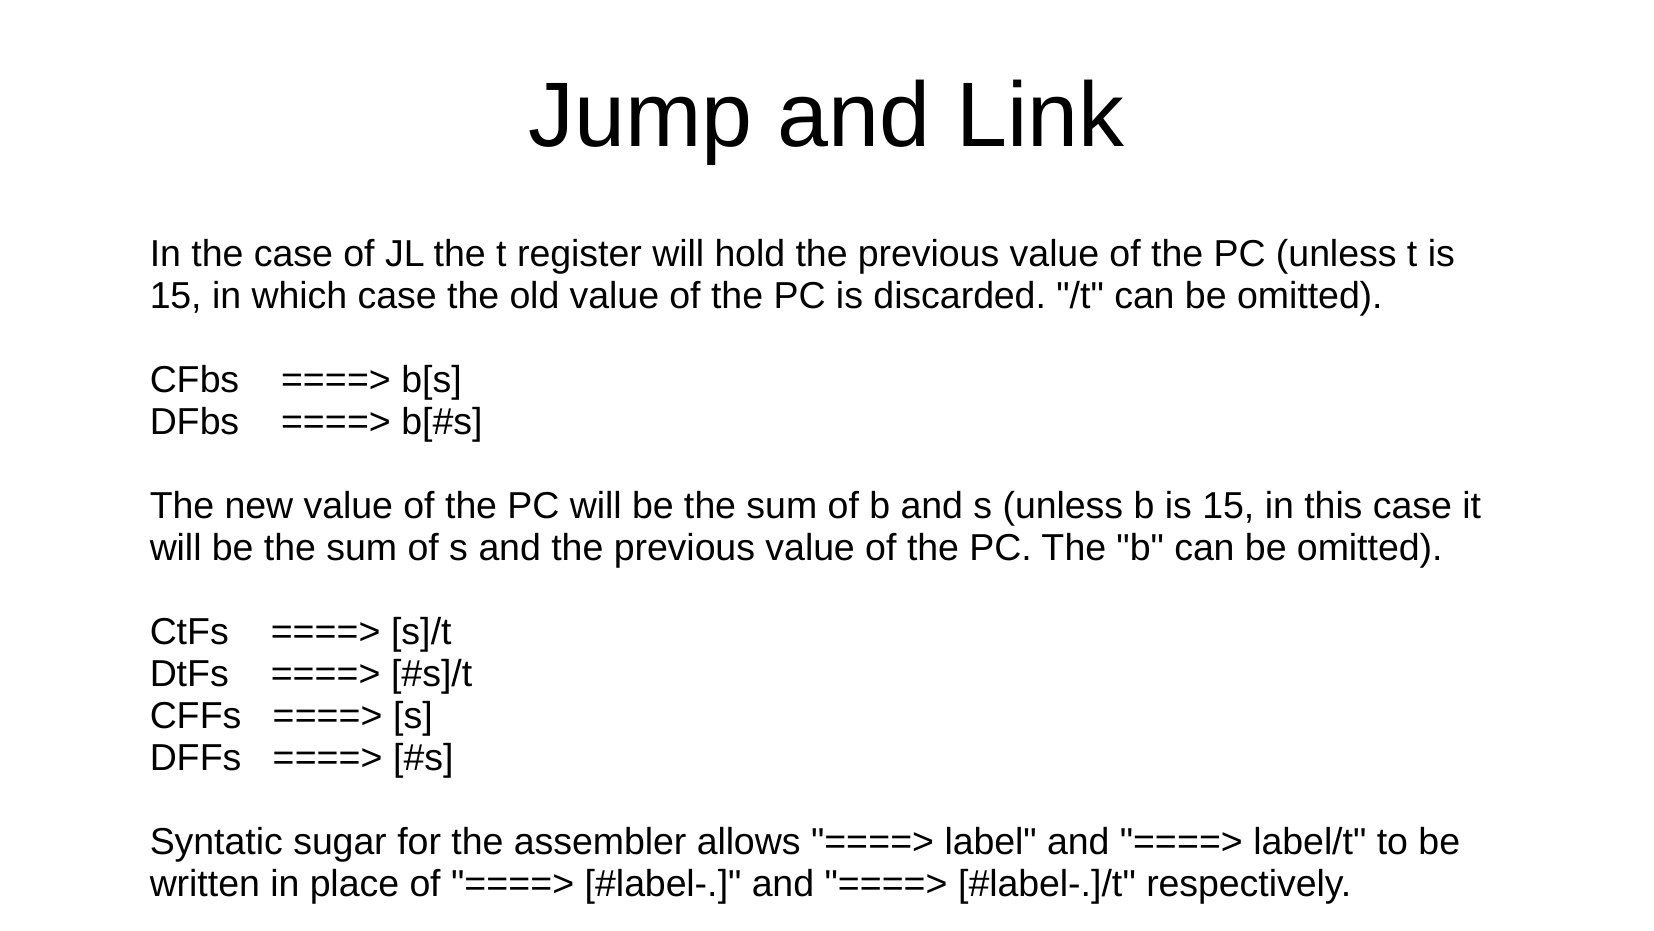

# Jump and Link
In the case of JL the t register will hold the previous value of the PC (unless t is 15, in which case the old value of the PC is discarded. "/t" can be omitted).
CFbs ====> b[s]
DFbs ====> b[#s]
The new value of the PC will be the sum of b and s (unless b is 15, in this case it will be the sum of s and the previous value of the PC. The "b" can be omitted).
CtFs ====> [s]/t
DtFs ====> [#s]/t
CFFs ====> [s]
DFFs ====> [#s]
Syntatic sugar for the assembler allows "====> label" and "====> label/t" to be written in place of "====> [#label-.]" and "====> [#label-.]/t" respectively.